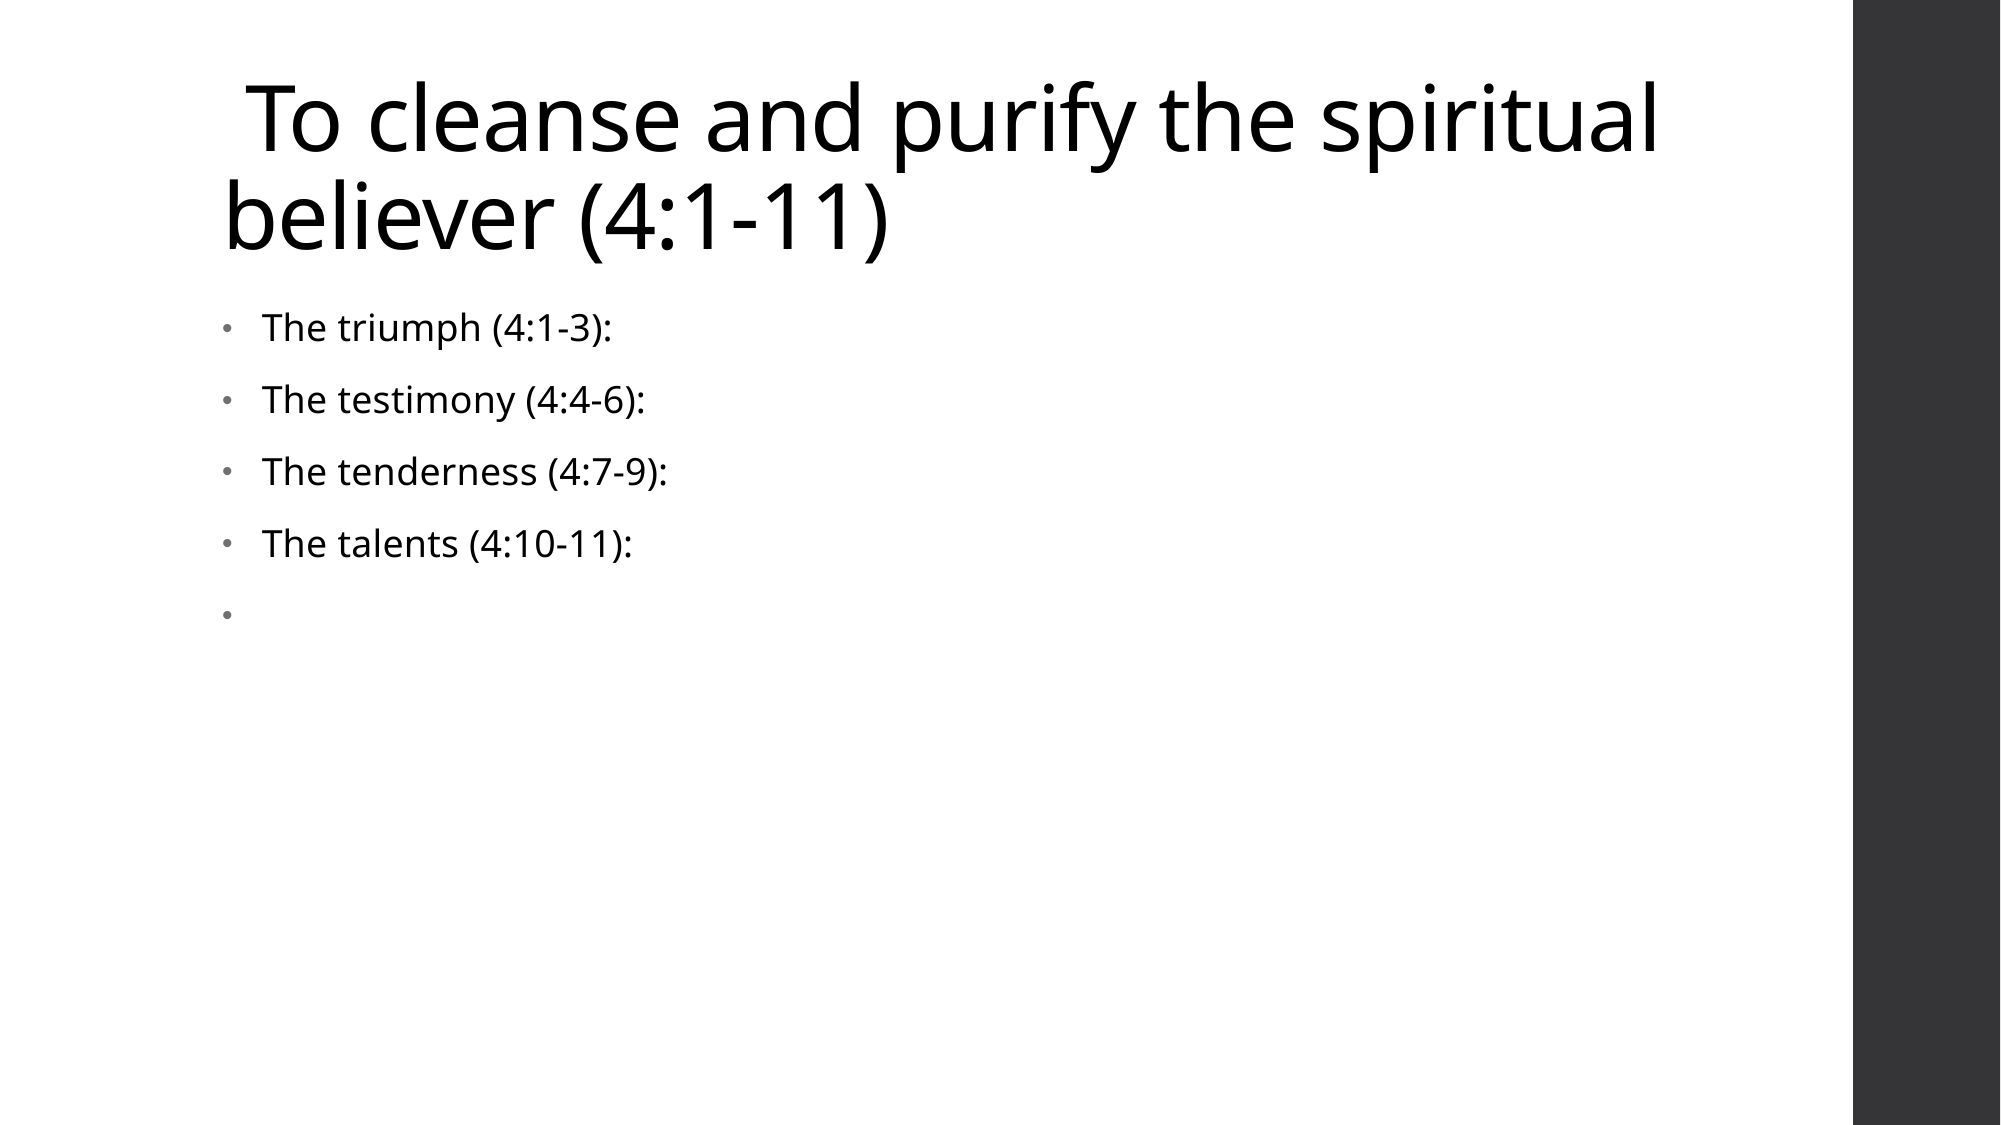

# To cleanse and purify the spiritual believer (4:1-11)
 The triumph (4:1-3):
 The testimony (4:4-6):
 The tenderness (4:7-9):
 The talents (4:10-11):